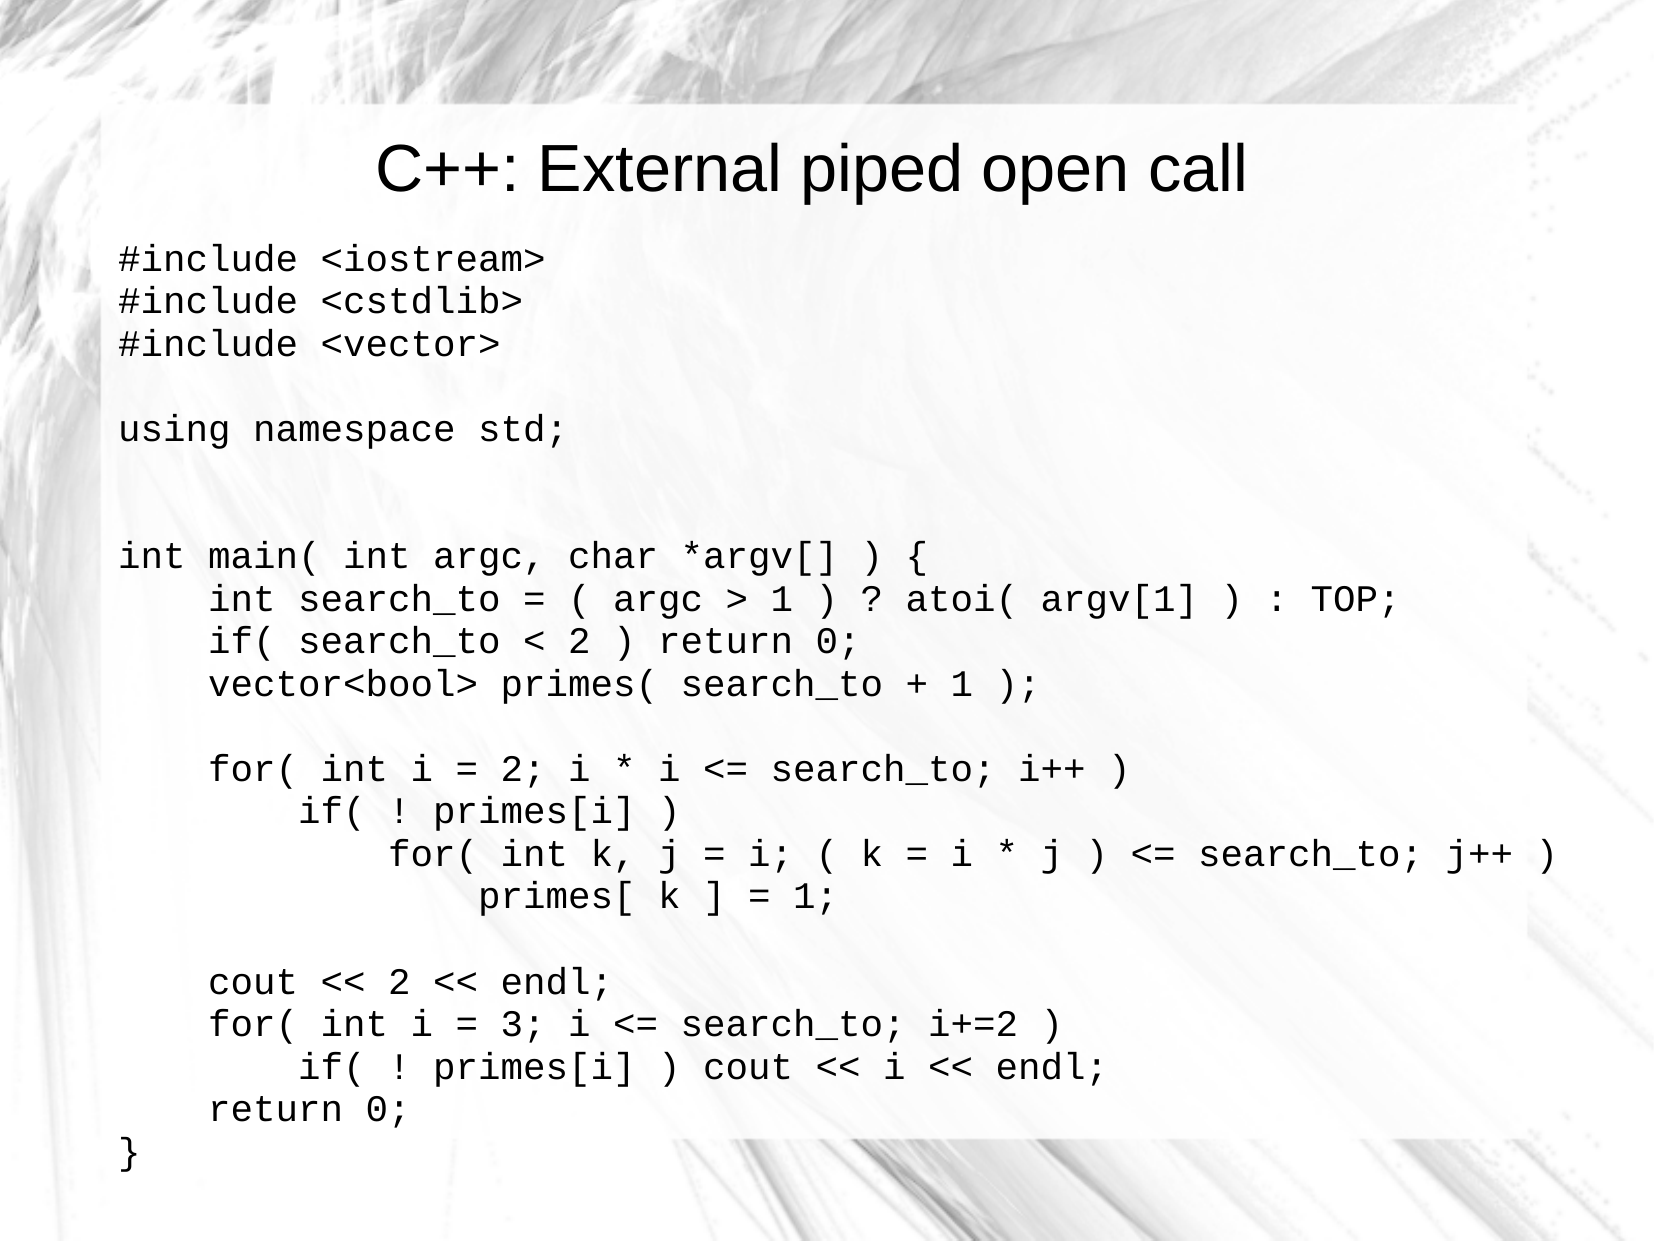

# C++: External piped open call
#include <iostream>
#include <cstdlib>
#include <vector>
using namespace std;
int main( int argc, char *argv[] ) {
 int search_to = ( argc > 1 ) ? atoi( argv[1] ) : TOP;
 if( search_to < 2 ) return 0;
 vector<bool> primes( search_to + 1 );
 for( int i = 2; i * i <= search_to; i++ )
 if( ! primes[i] )
 for( int k, j = i; ( k = i * j ) <= search_to; j++ )
 primes[ k ] = 1;
 cout << 2 << endl;
 for( int i = 3; i <= search_to; i+=2 )
 if( ! primes[i] ) cout << i << endl;
 return 0;
}